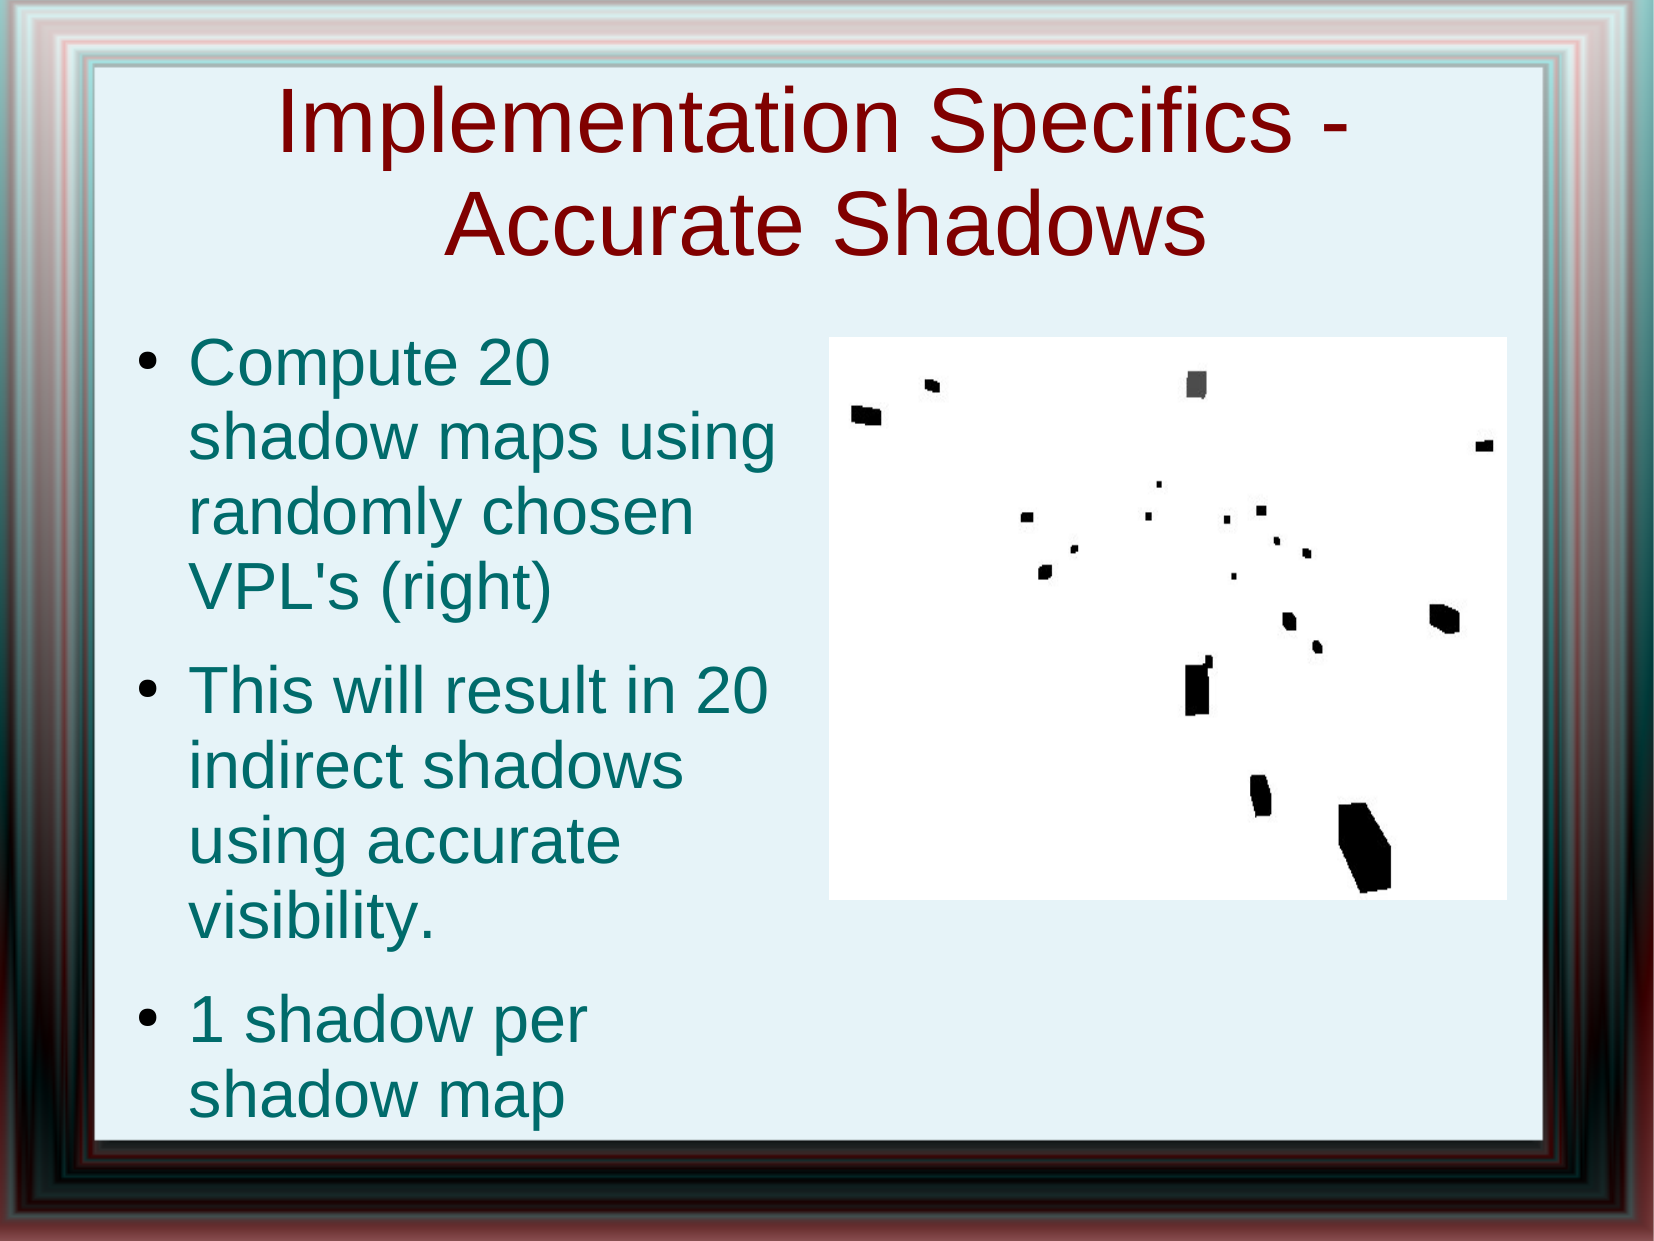

# Implementation Specifics - Accurate Shadows
Compute 20 shadow maps using randomly chosen VPL's (right)
This will result in 20 indirect shadows using accurate visibility.
1 shadow per shadow map